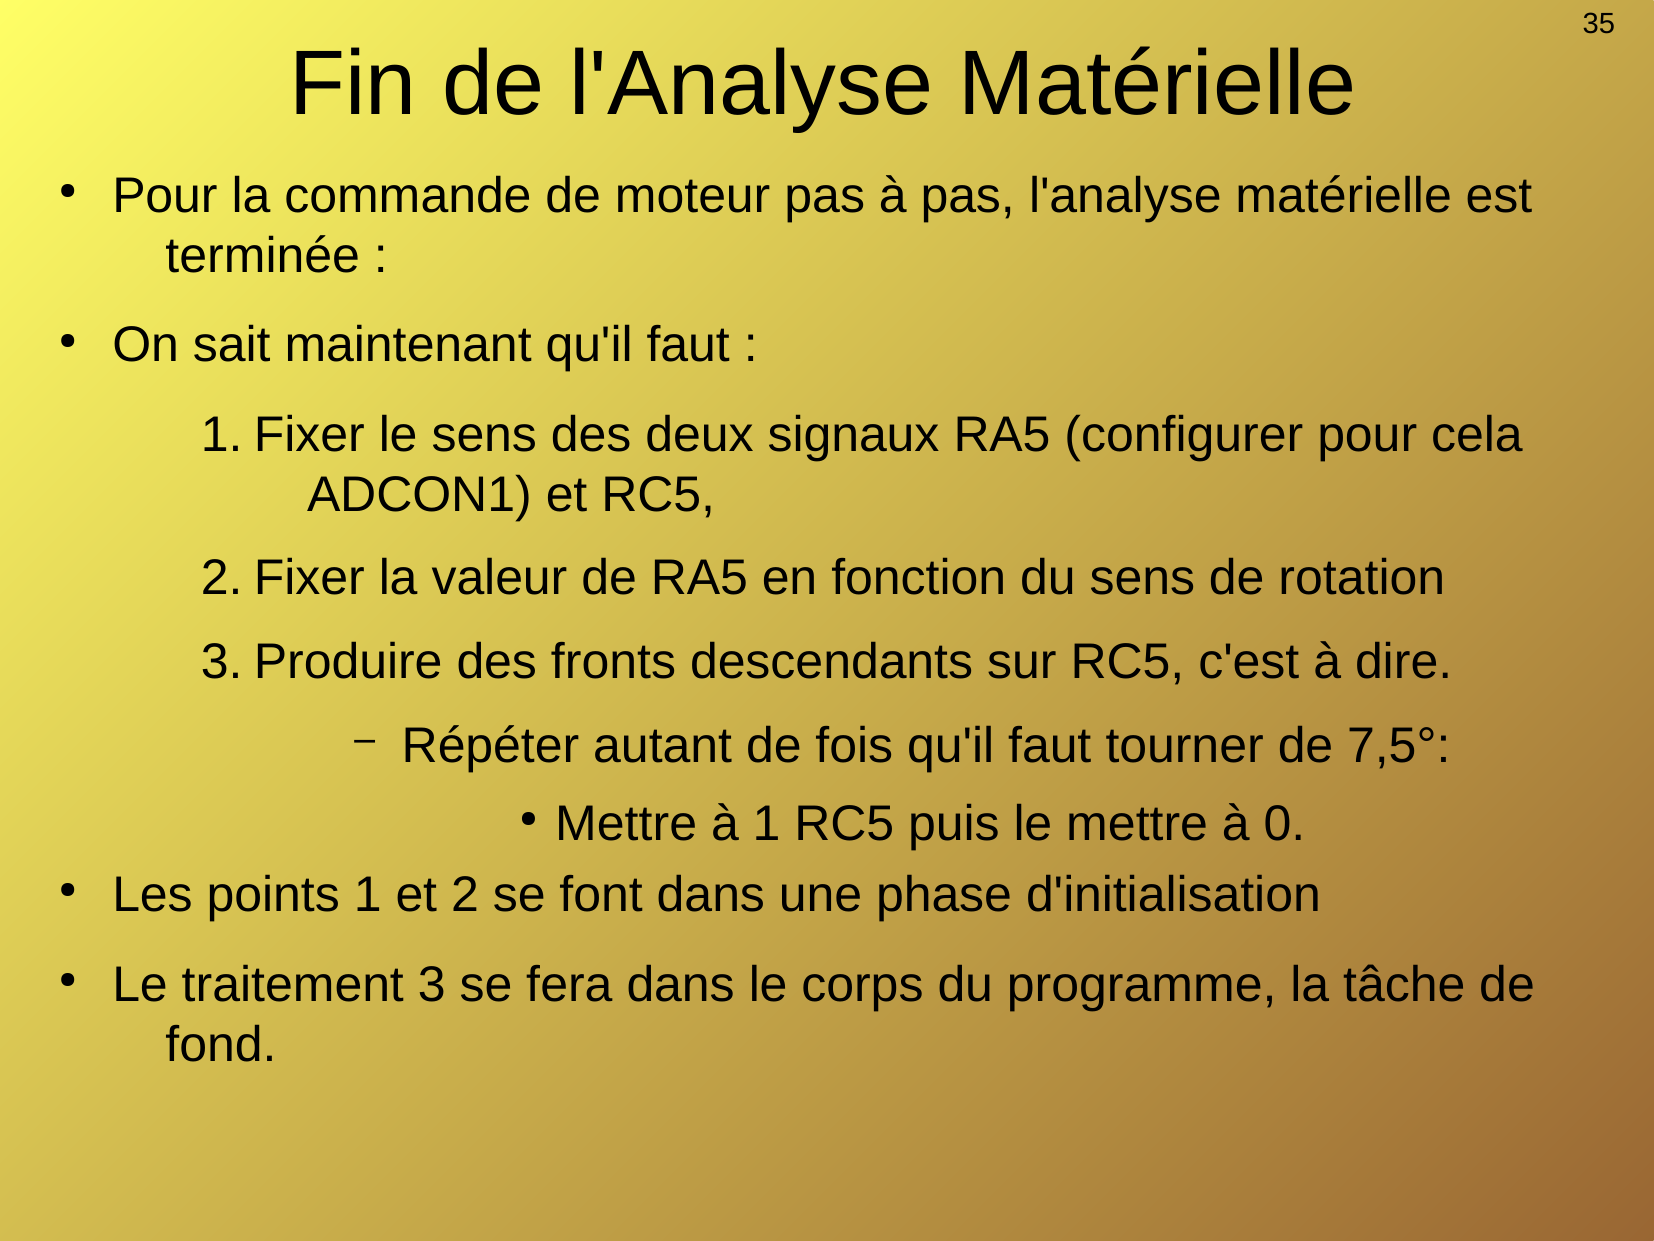

# Fin de l'Analyse Matérielle
Pour la commande de moteur pas à pas, l'analyse matérielle est terminée :
On sait maintenant qu'il faut :
Fixer le sens des deux signaux RA5 (configurer pour cela ADCON1) et RC5,
Fixer la valeur de RA5 en fonction du sens de rotation
Produire des fronts descendants sur RC5, c'est à dire.
Répéter autant de fois qu'il faut tourner de 7,5°:
Mettre à 1 RC5 puis le mettre à 0.
Les points 1 et 2 se font dans une phase d'initialisation
Le traitement 3 se fera dans le corps du programme, la tâche de fond.